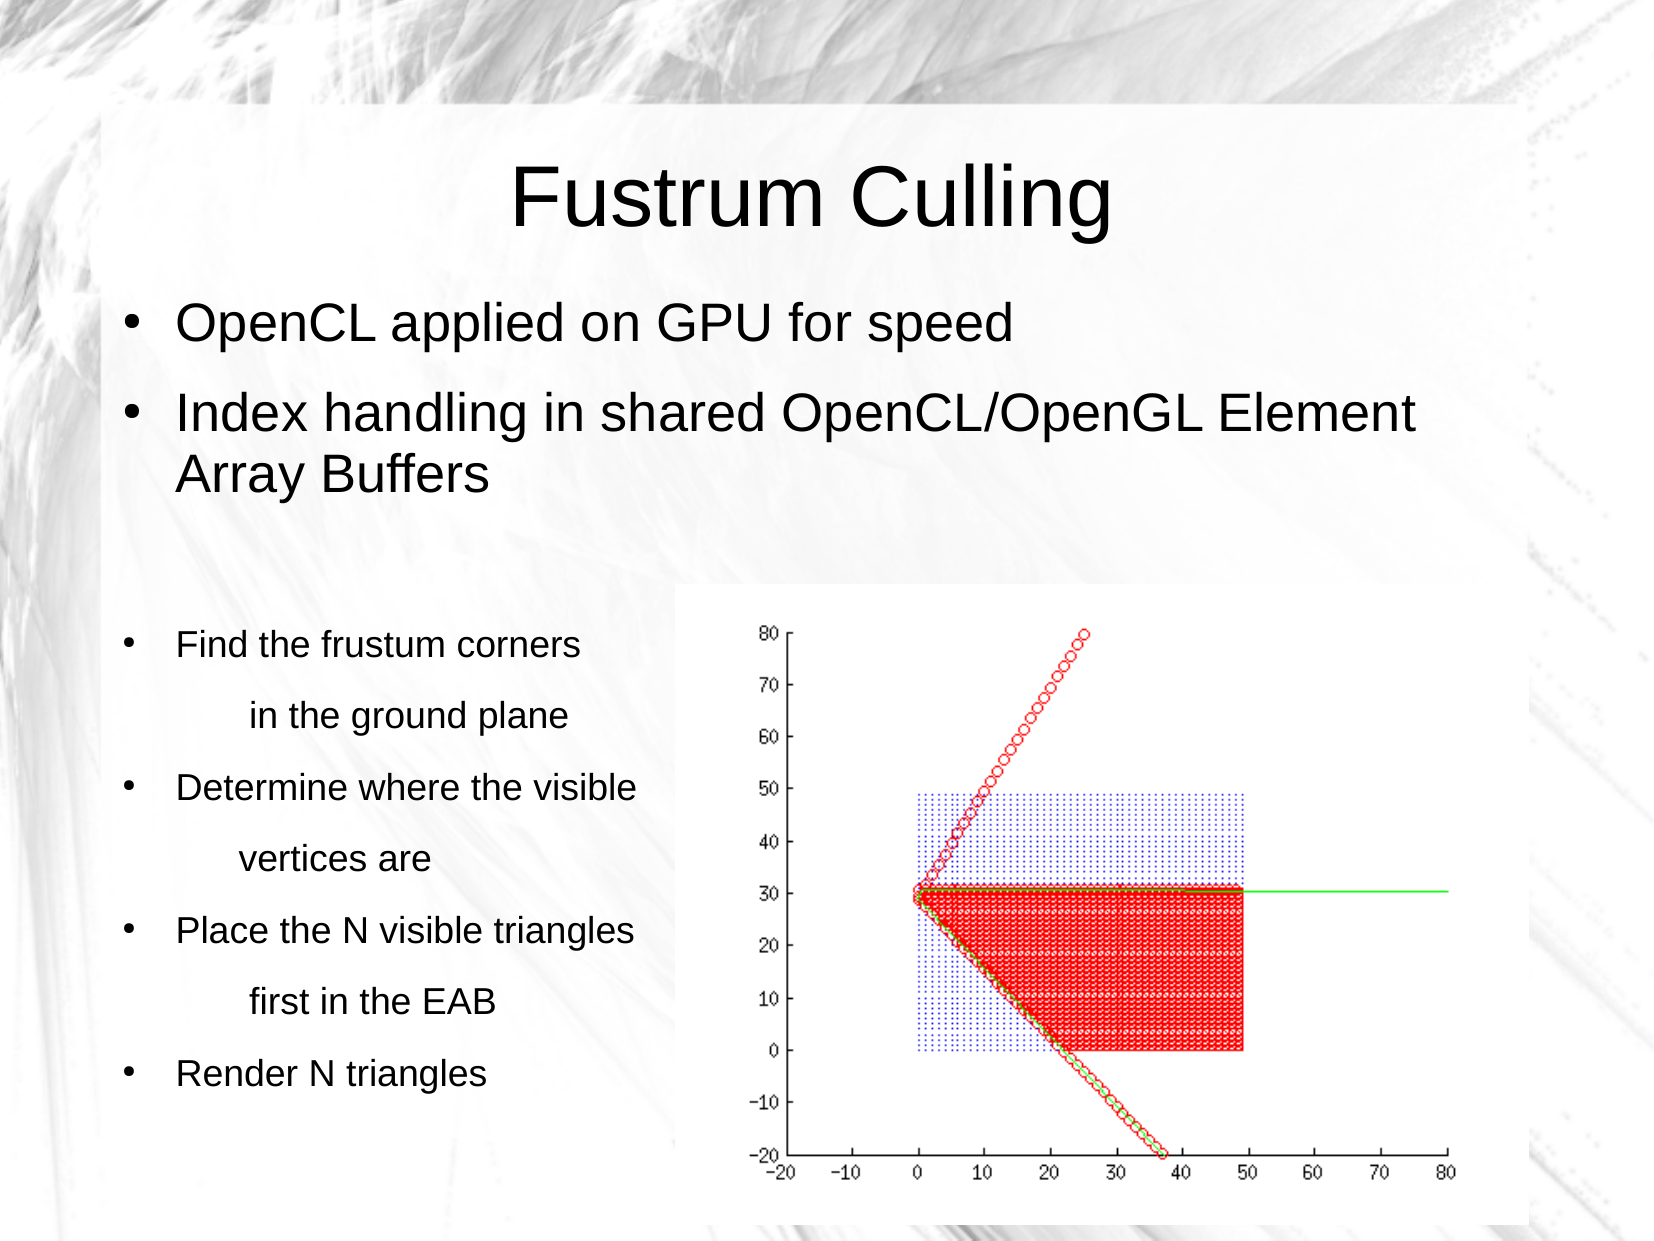

Fustrum Culling
OpenCL applied on GPU for speed
Index handling in shared OpenCL/OpenGL Element Array Buffers
Find the frustum corners
 in the ground plane
Determine where the visible
 vertices are
Place the N visible triangles
 first in the EAB
Render N triangles